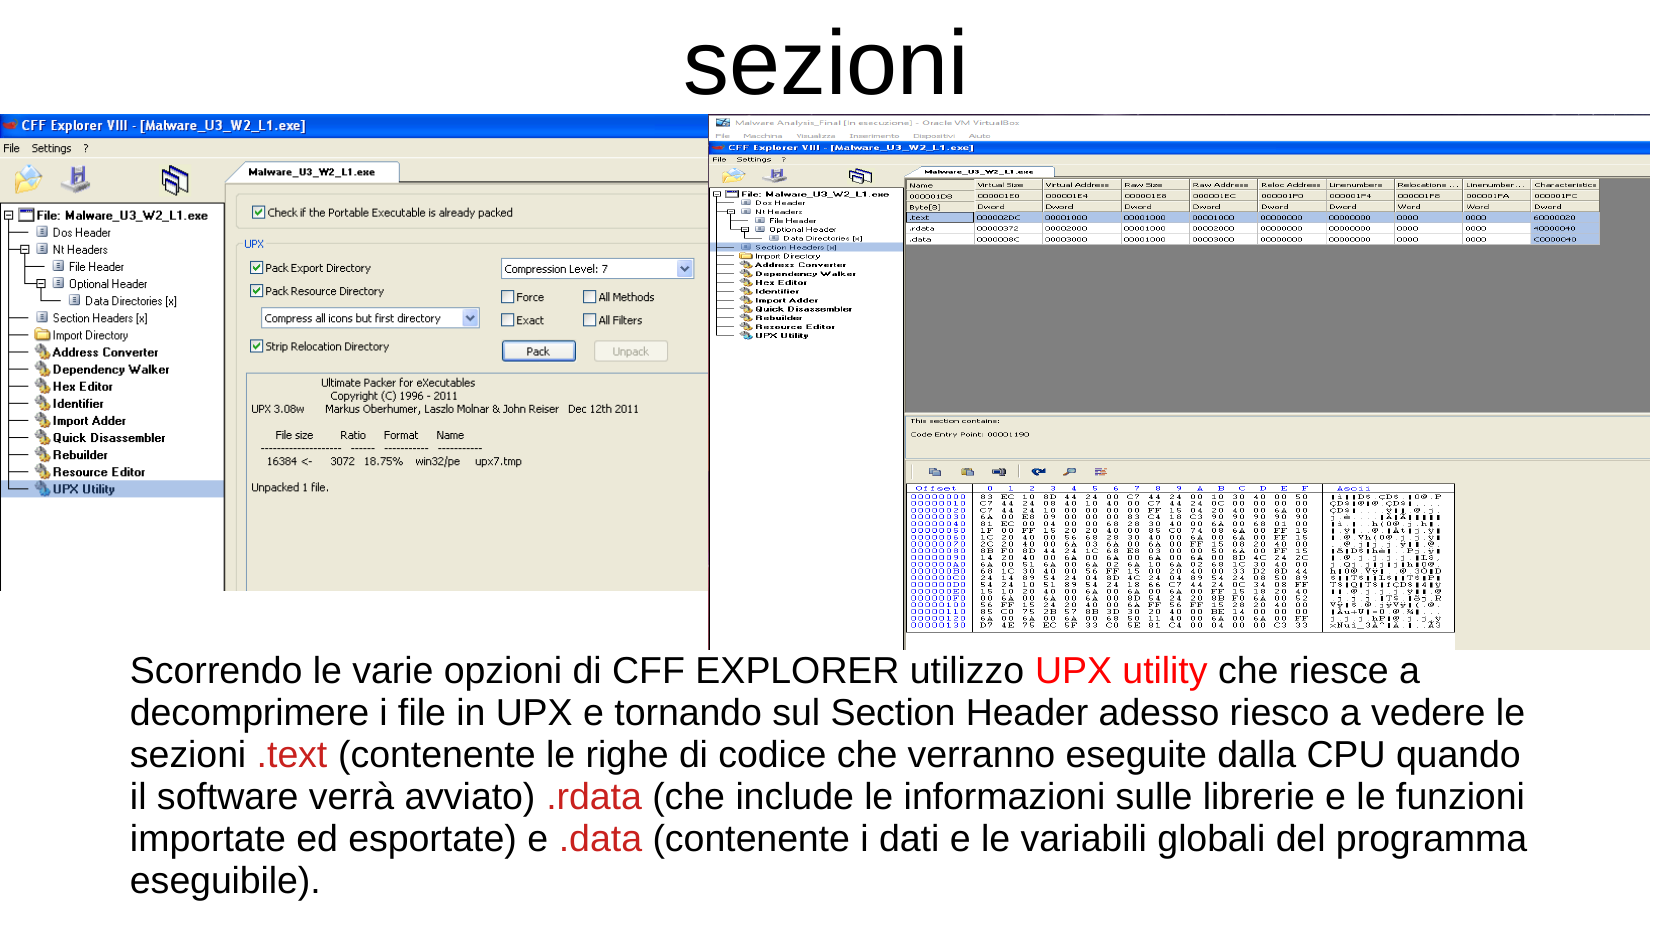

# sezioni
Scorrendo le varie opzioni di CFF EXPLORER utilizzo UPX utility che riesce a decomprimere i file in UPX e tornando sul Section Header adesso riesco a vedere le sezioni .text (contenente le righe di codice che verranno eseguite dalla CPU quando il software verrà avviato) .rdata (che include le informazioni sulle librerie e le funzioni importate ed esportate) e .data (contenente i dati e le variabili globali del programma eseguibile).